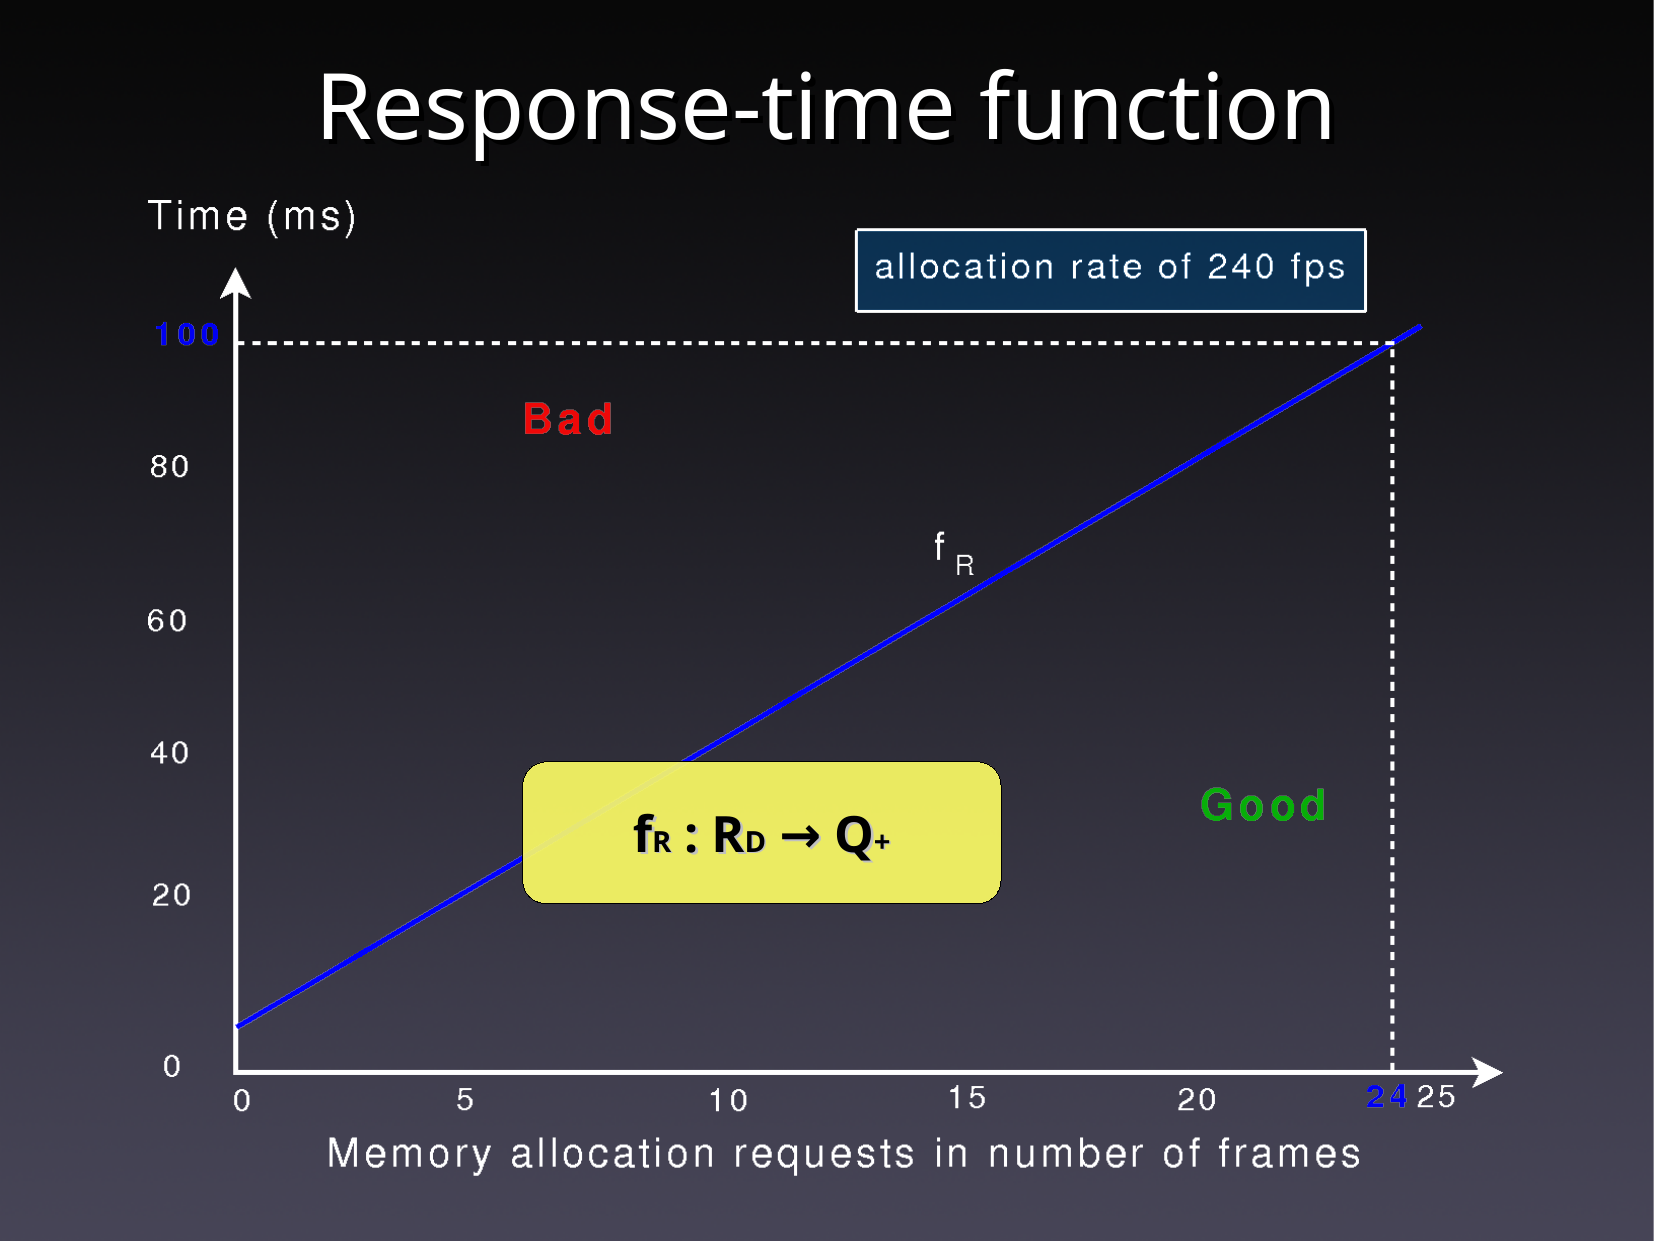

# Response-time function
fR : RD → Q+